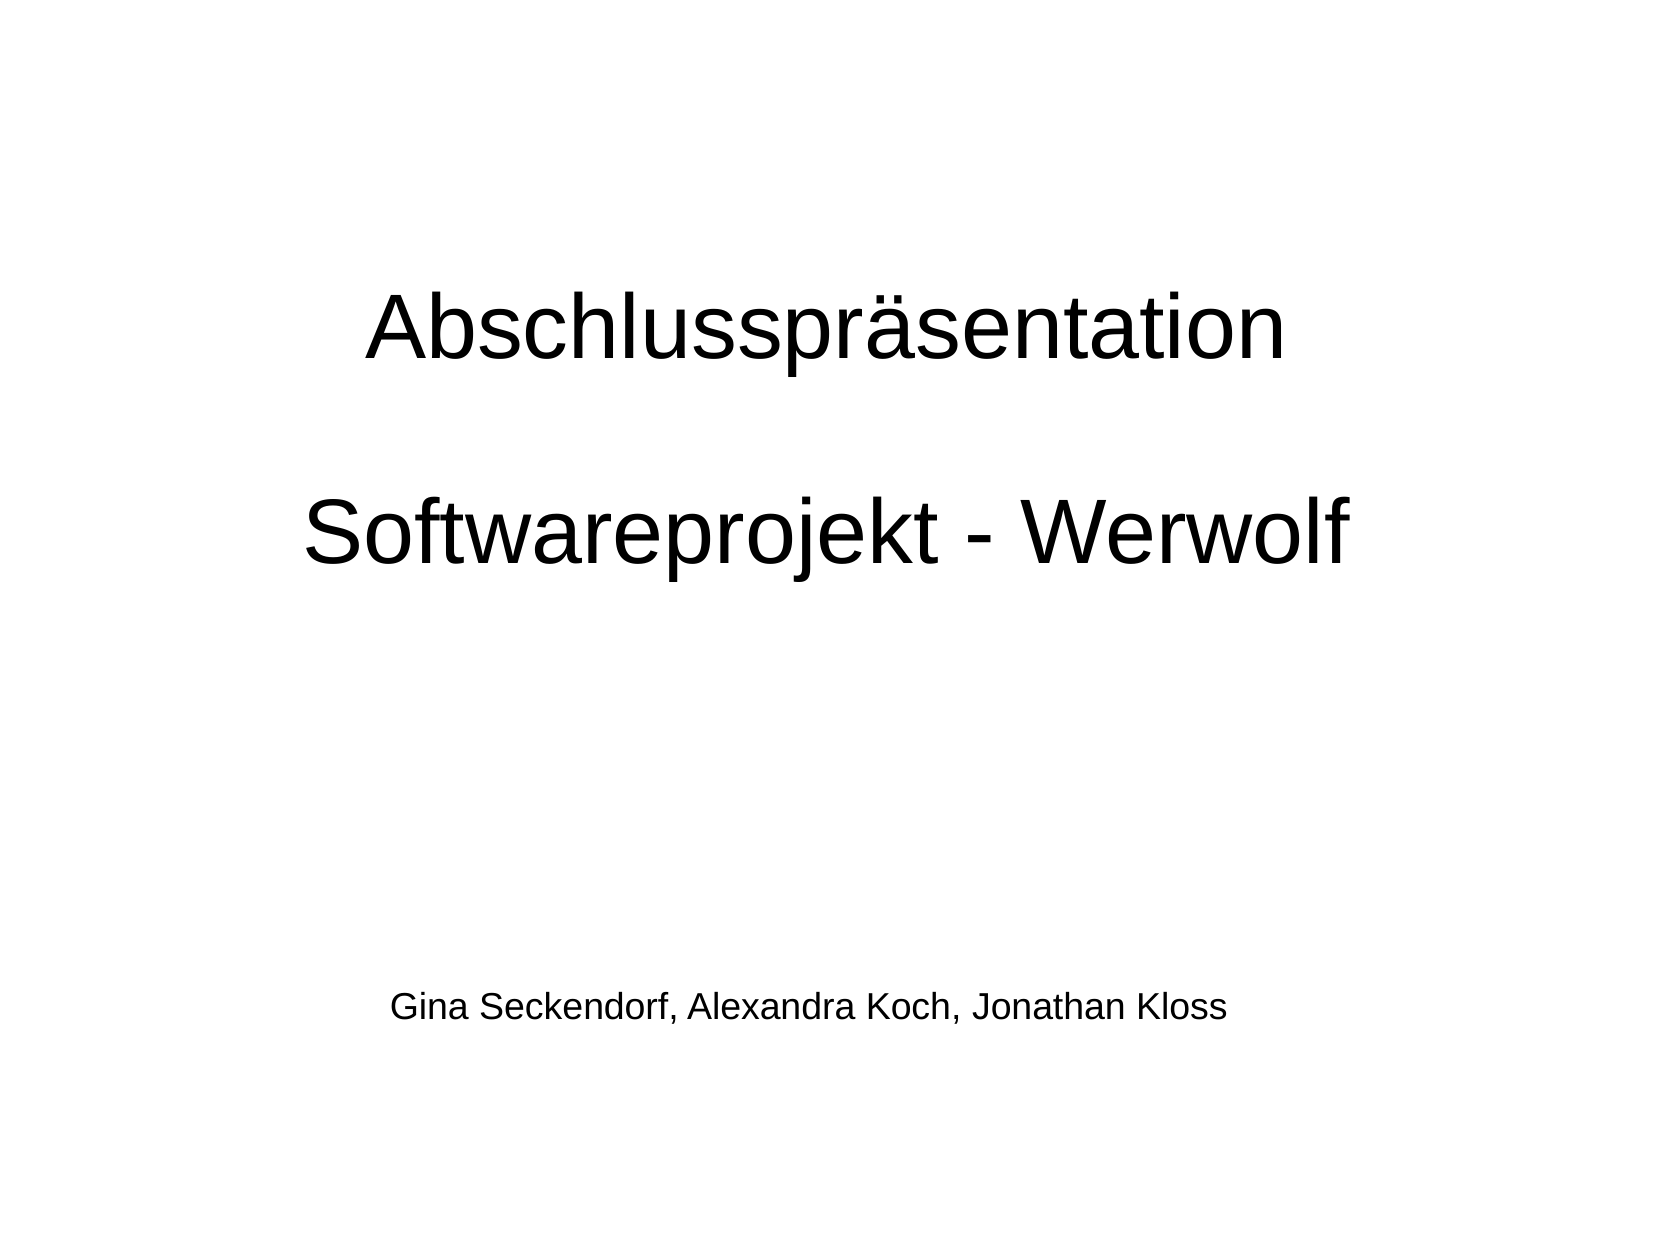

# Abschlusspräsentation Softwareprojekt - Werwolf
Gina Seckendorf, Alexandra Koch, Jonathan Kloss